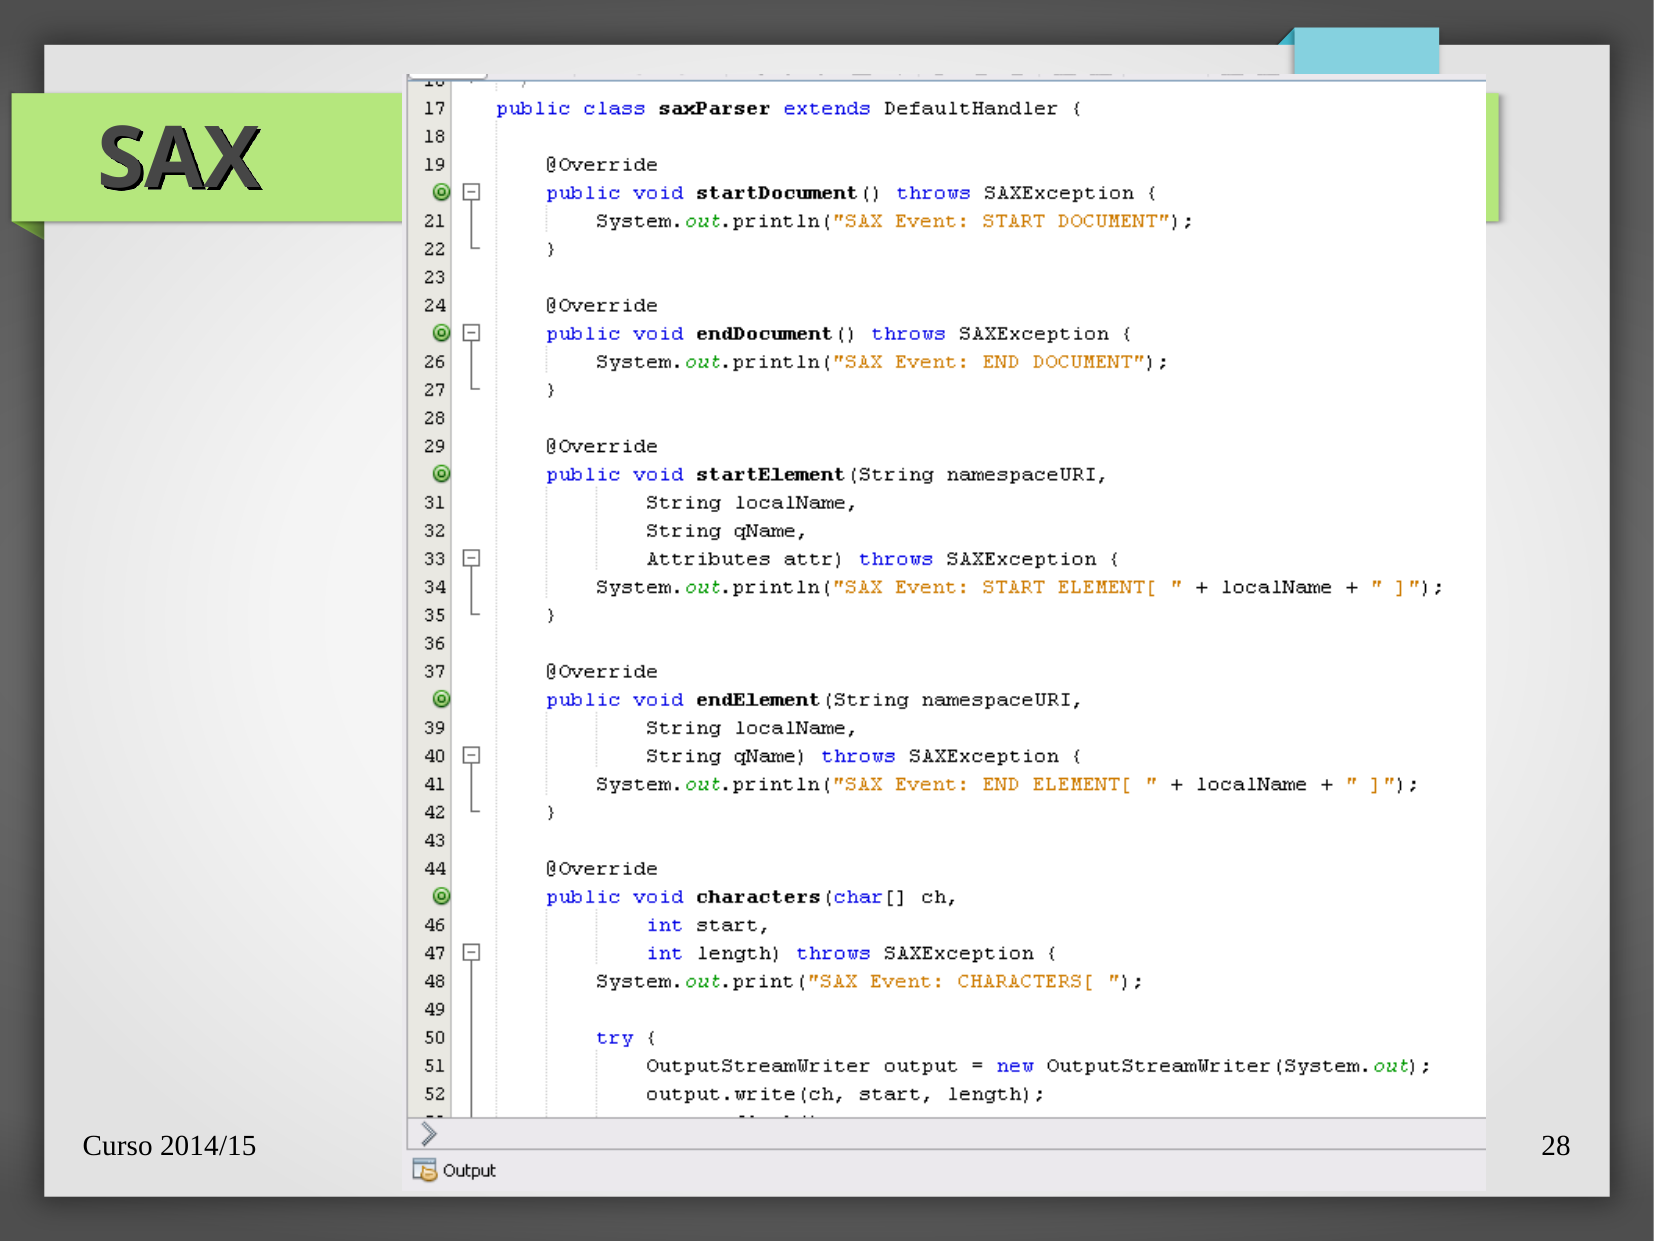

# SAX
Curso 2014/15
Acceso a Datos
28